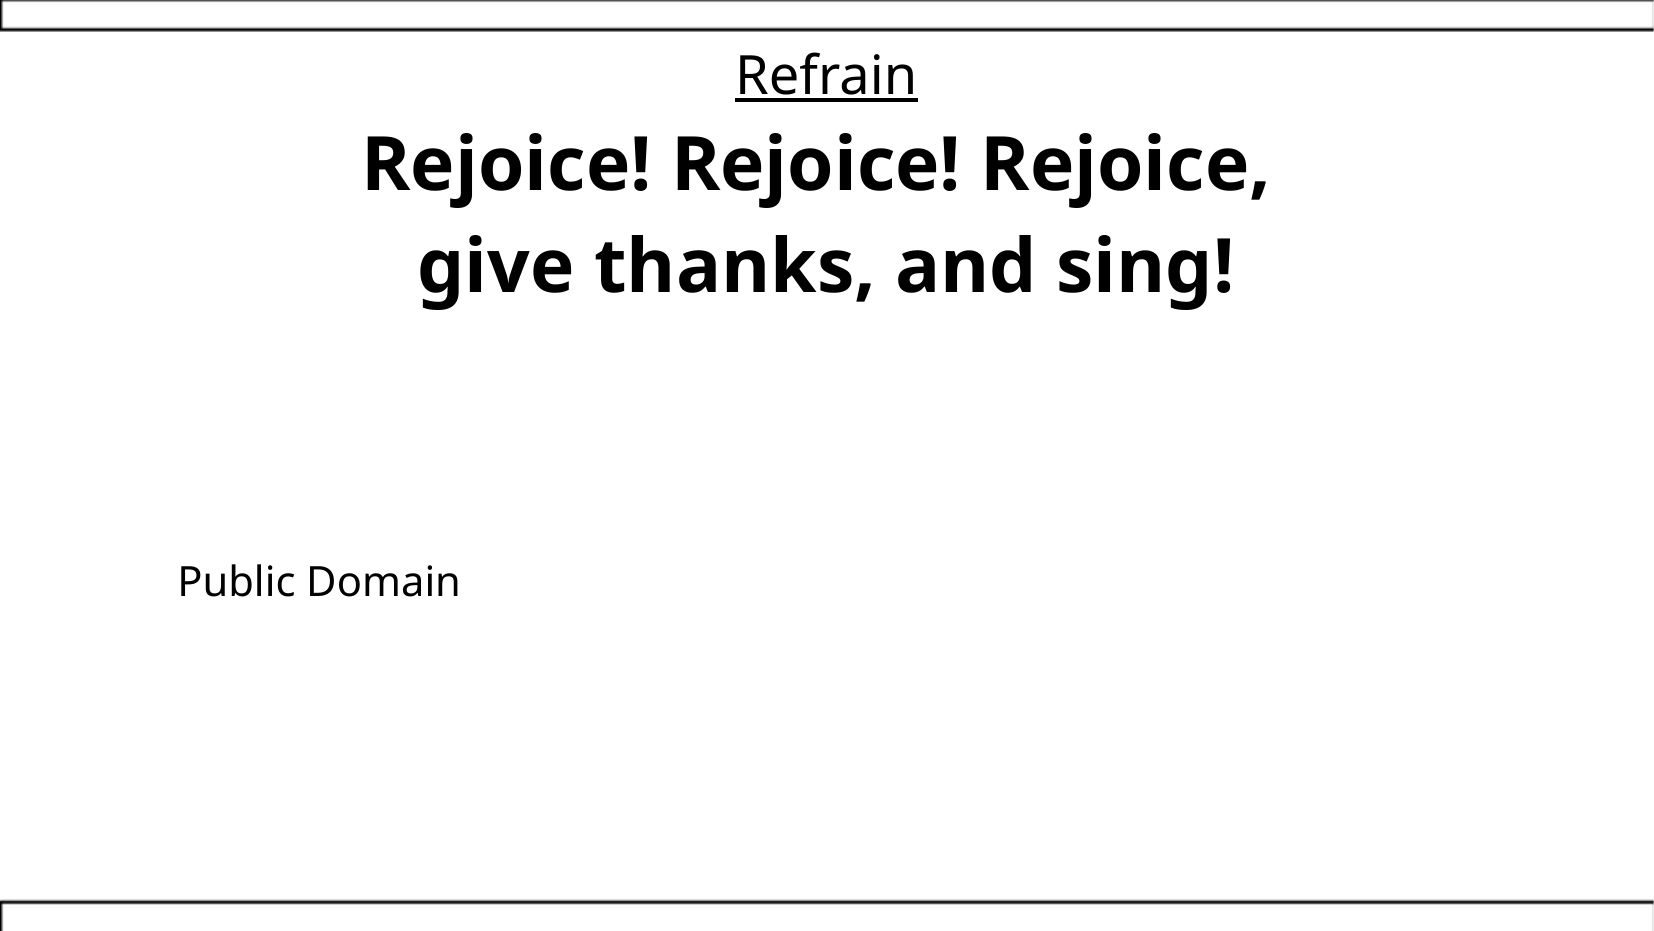

Refrain
Rejoice! Rejoice! Rejoice,
give thanks, and sing!
 Public Domain